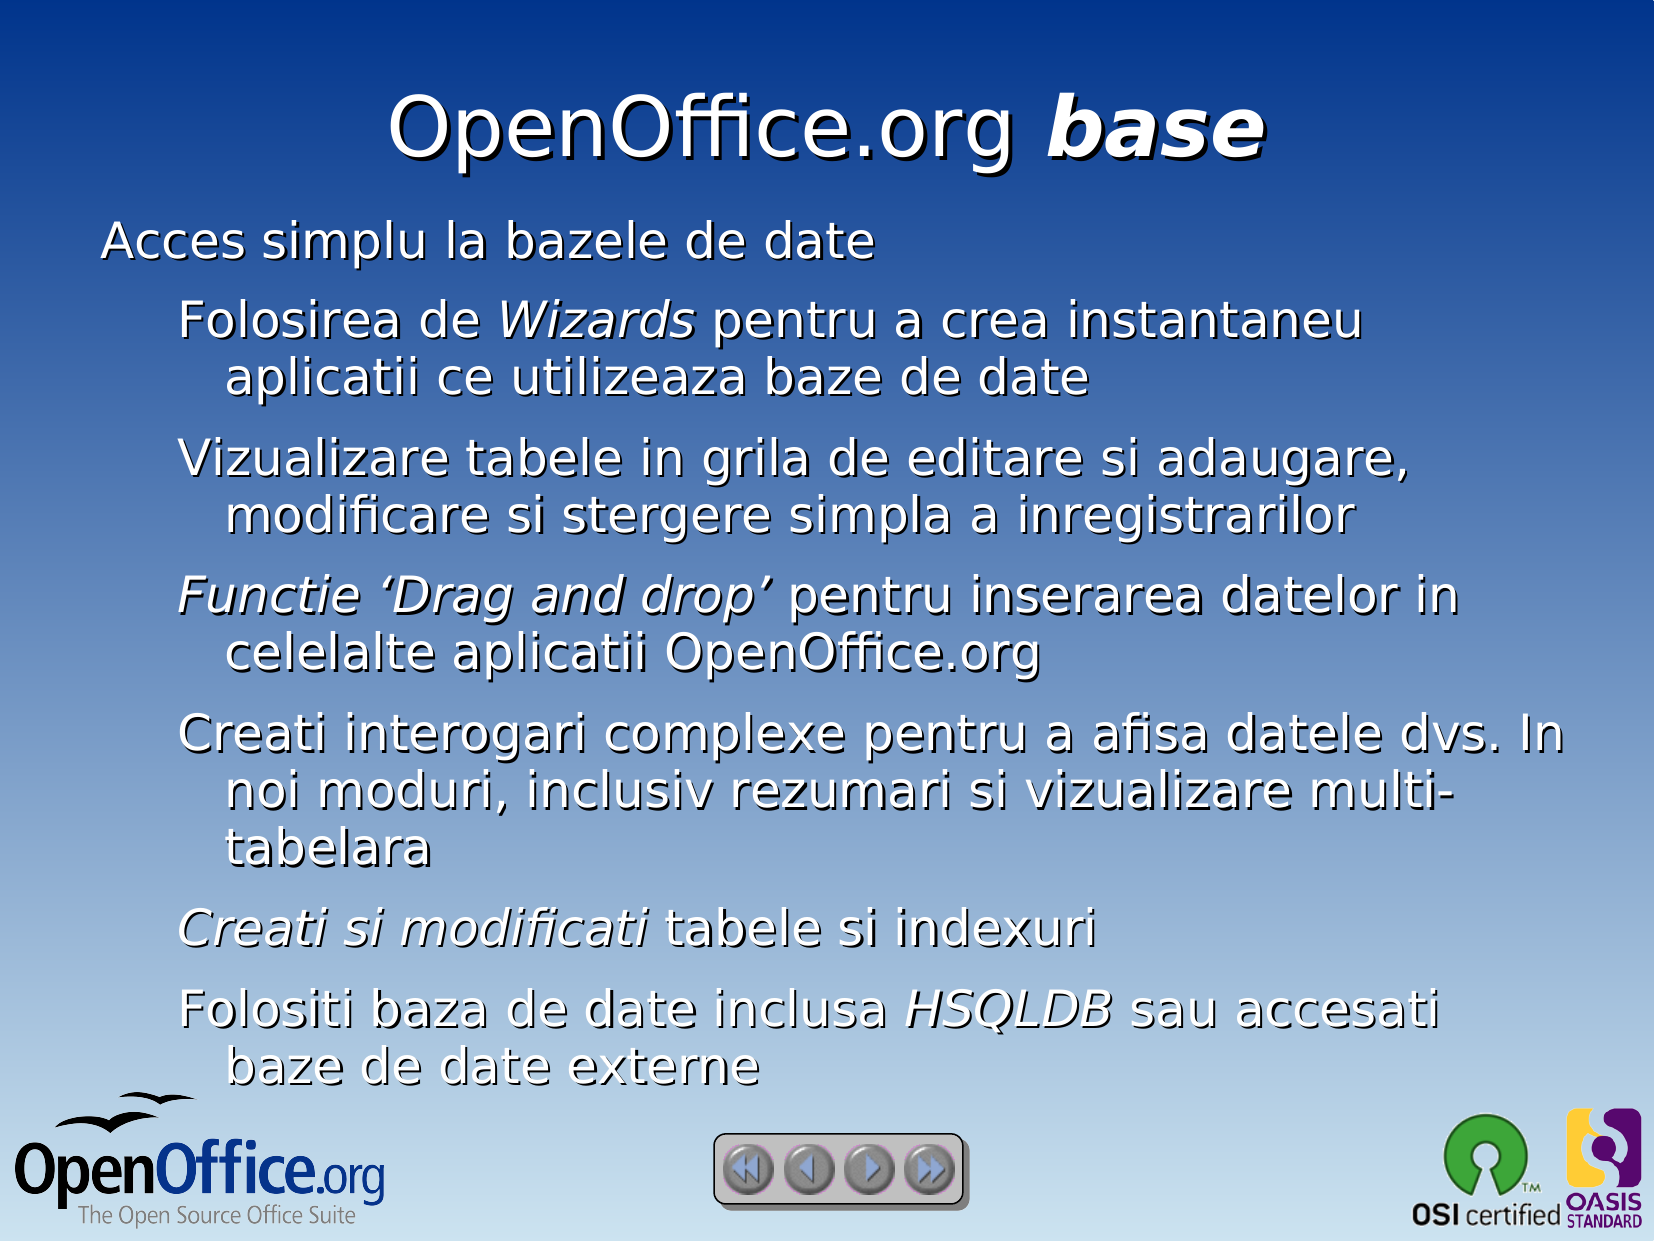

# OpenOffice.org base
Acces simplu la bazele de date
Folosirea de Wizards pentru a crea instantaneu aplicatii ce utilizeaza baze de date
Vizualizare tabele in grila de editare si adaugare, modificare si stergere simpla a inregistrarilor
Functie ‘Drag and drop’ pentru inserarea datelor in celelalte aplicatii OpenOffice.org
Creati interogari complexe pentru a afisa datele dvs. In noi moduri, inclusiv rezumari si vizualizare multi-tabelara
Creati si modificati tabele si indexuri
Folositi baza de date inclusa HSQLDB sau accesati baze de date externe